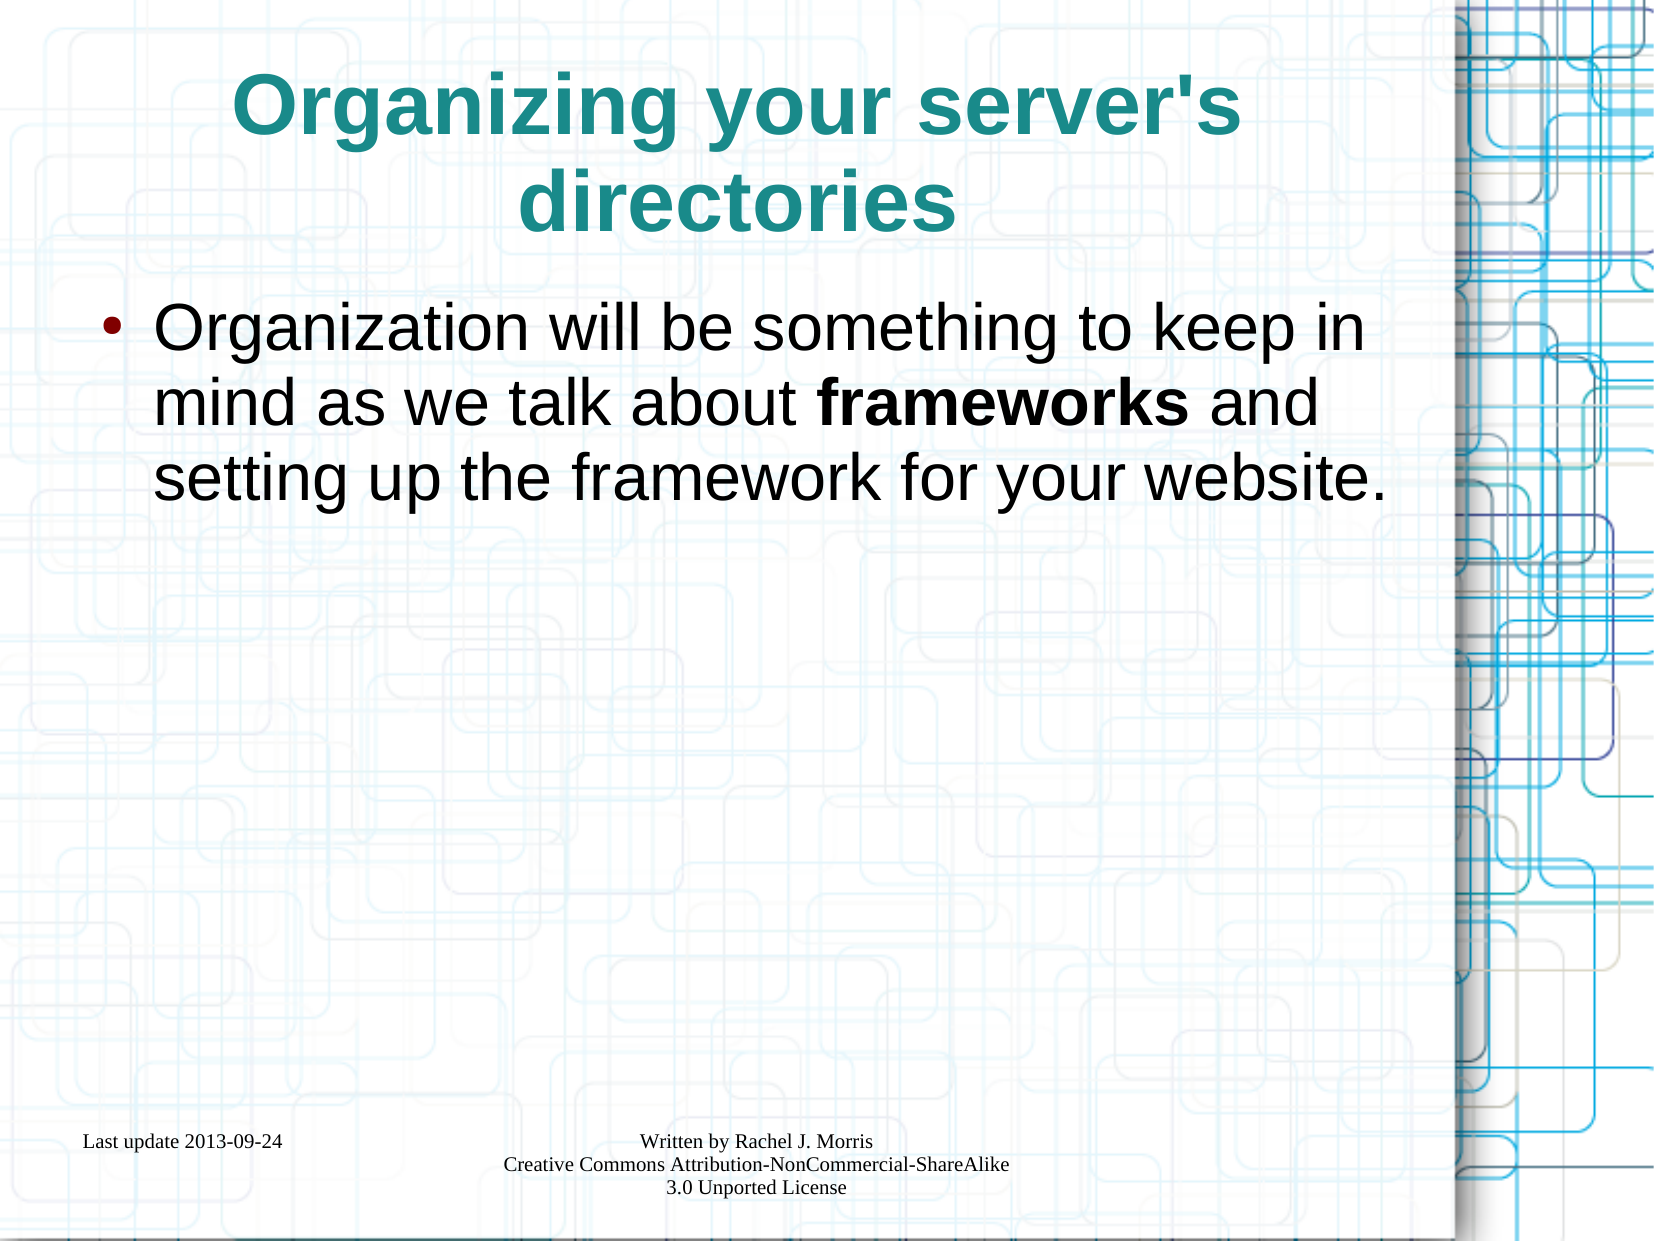

# Organizing your server's directories
Organization will be something to keep in mind as we talk about frameworks and setting up the framework for your website.